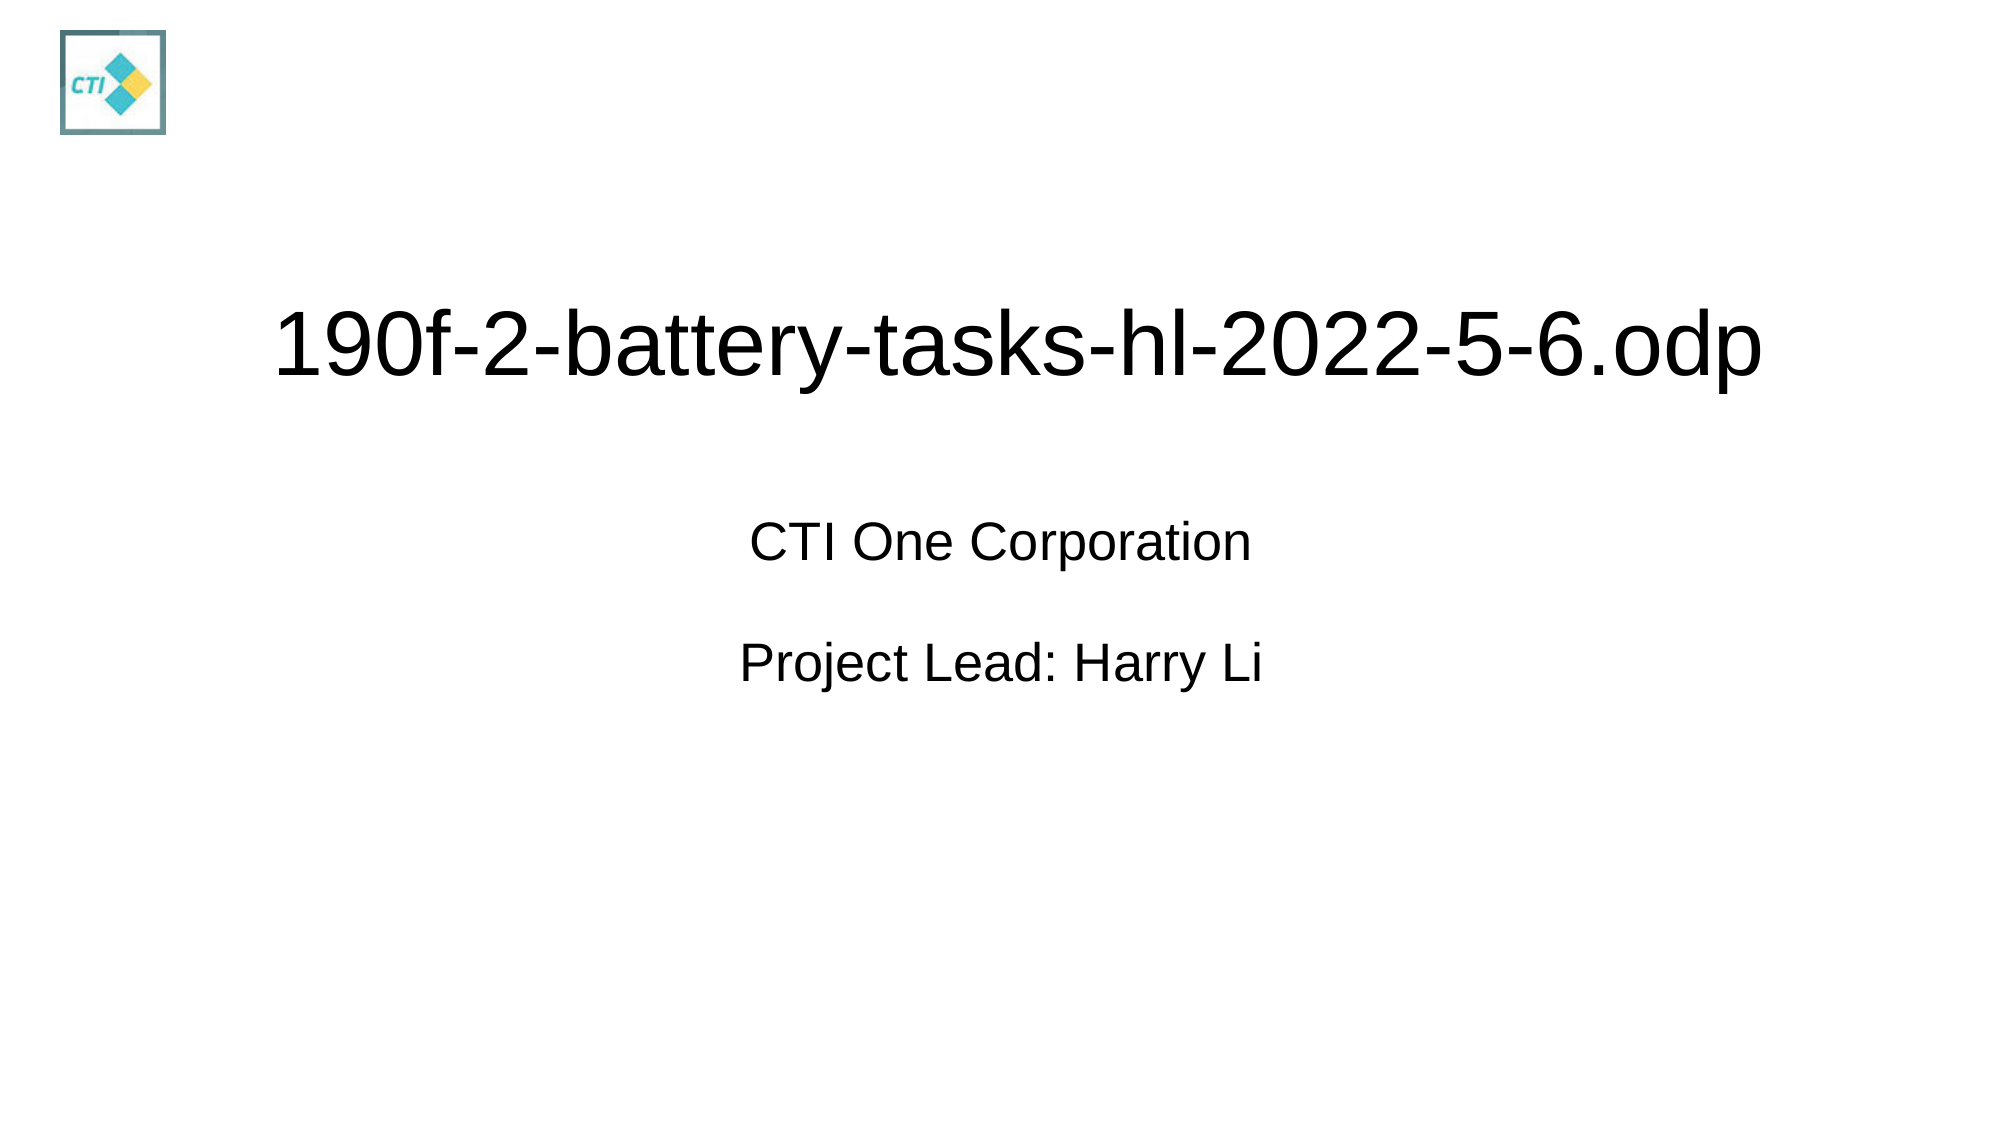

190f-2-battery-tasks-hl-2022-5-6.odp
CTI One Corporation
Project Lead: Harry Li